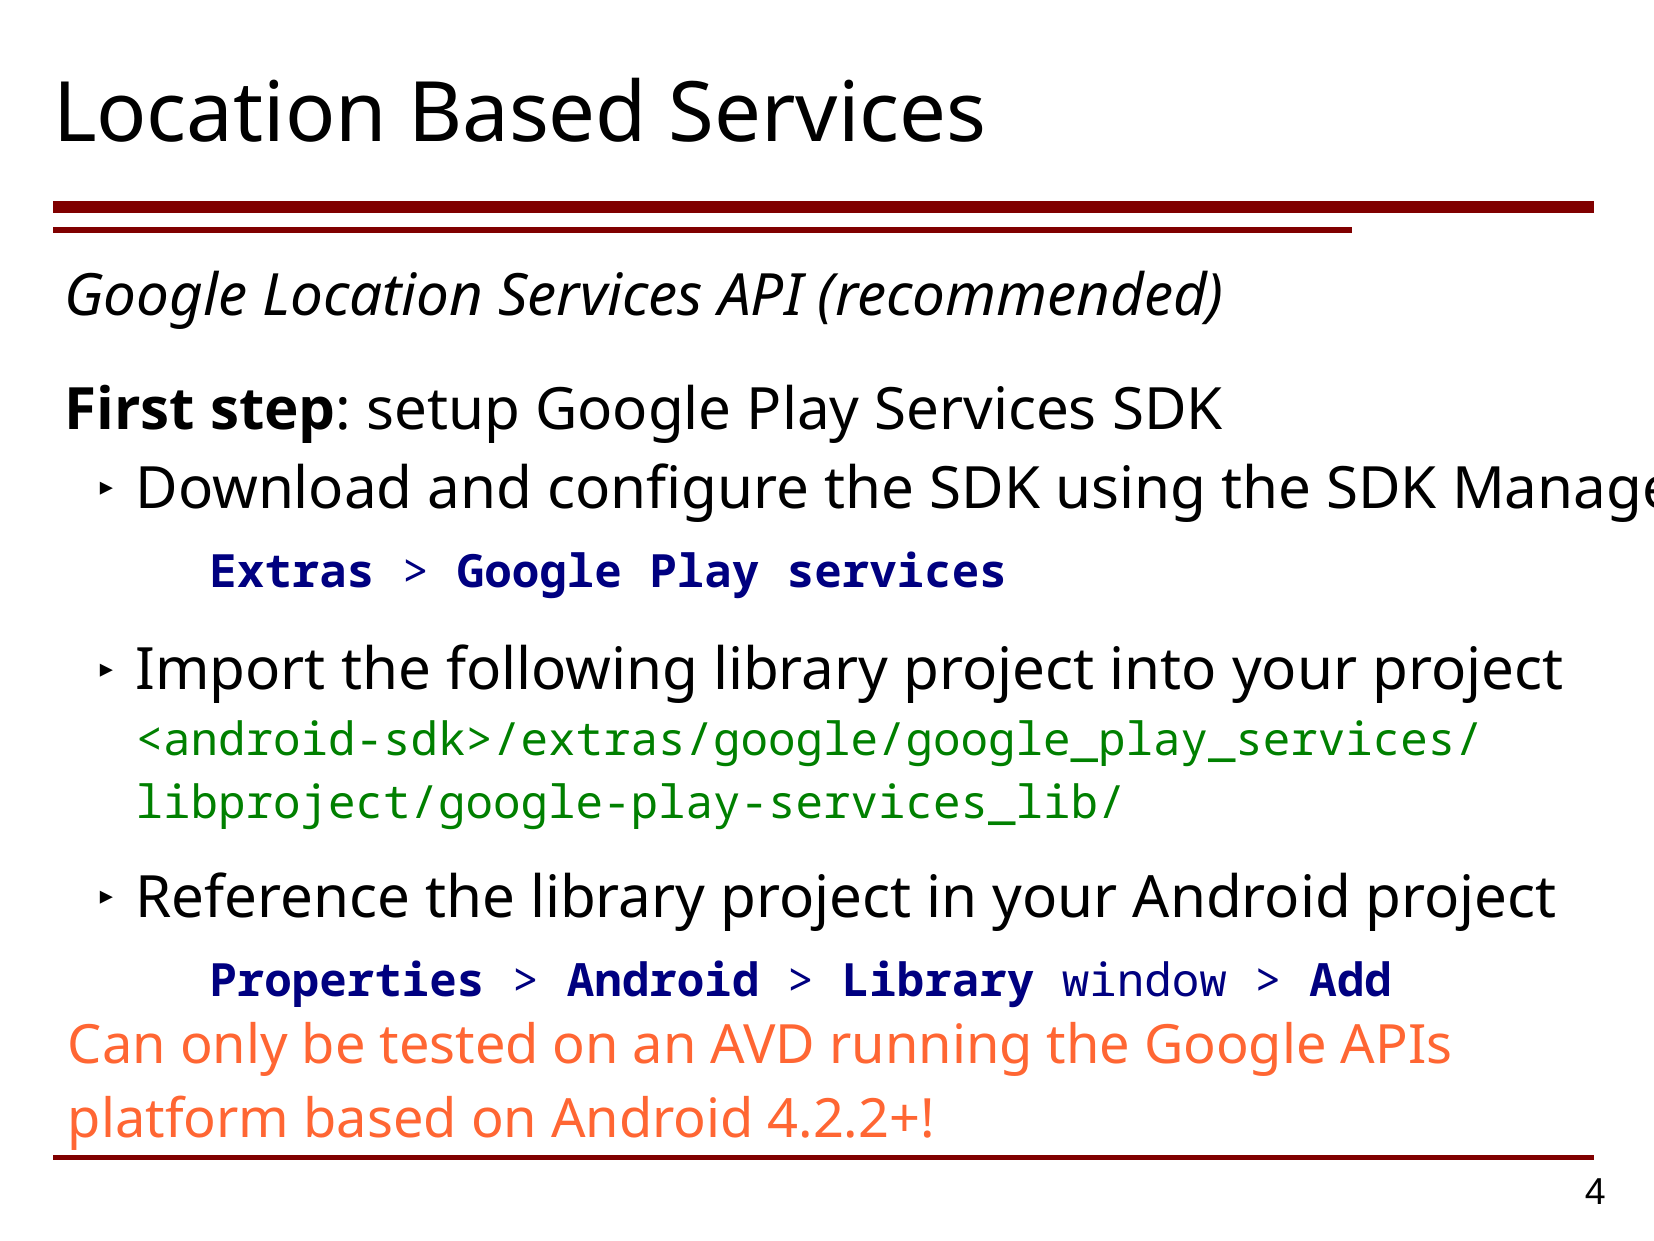

# Location Based Services
Google Location Services API (recommended)
First step: setup Google Play Services SDK
Download and configure the SDK using the SDK Manager
	Extras > Google Play services
Import the following library project into your project
<android-sdk>/extras/google/google_play_services/
libproject/google-play-services_lib/
Reference the library project in your Android project
	Properties > Android > Library window > Add
Can only be tested on an AVD running the Google APIs platform based on Android 4.2.2+!